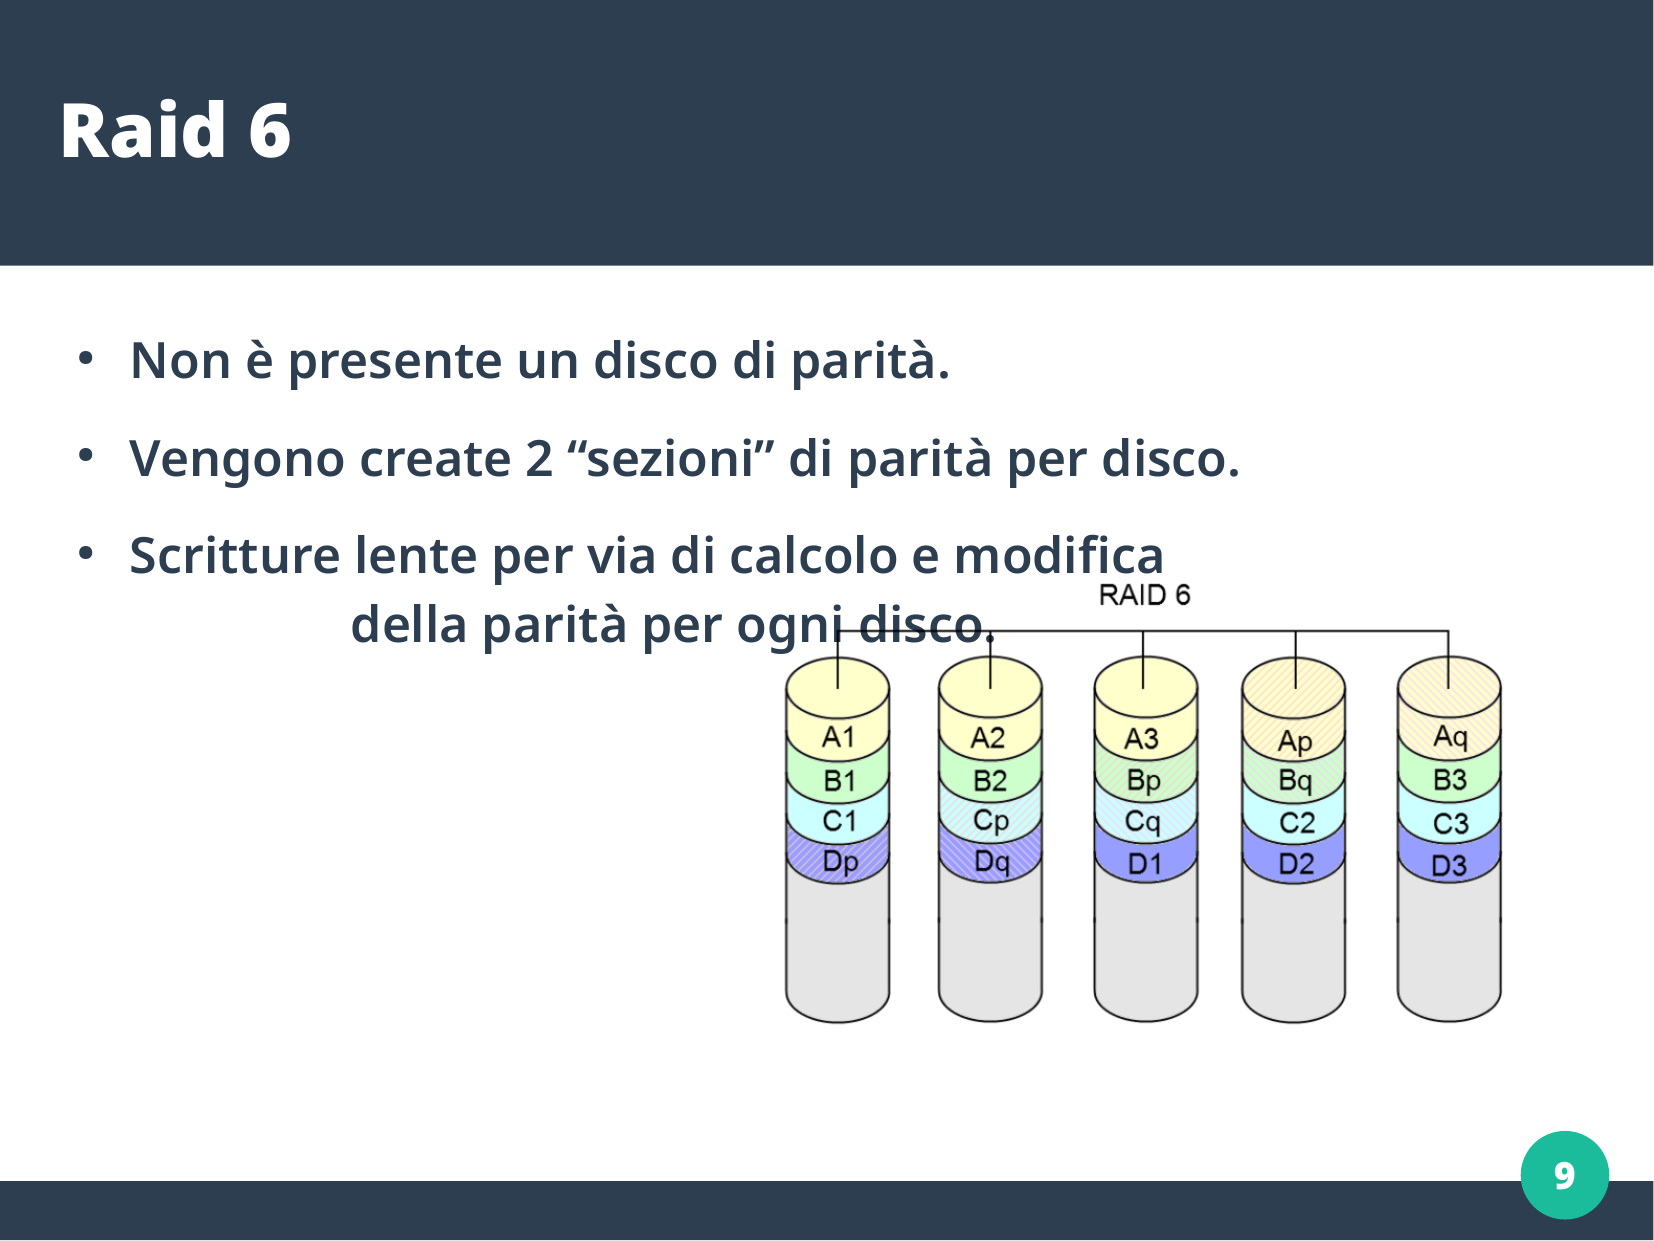

# Raid 6
Non è presente un disco di parità.
Vengono create 2 “sezioni” di parità per disco.
Scritture lente per via di calcolo e modifica della parità per ogni disco.
9